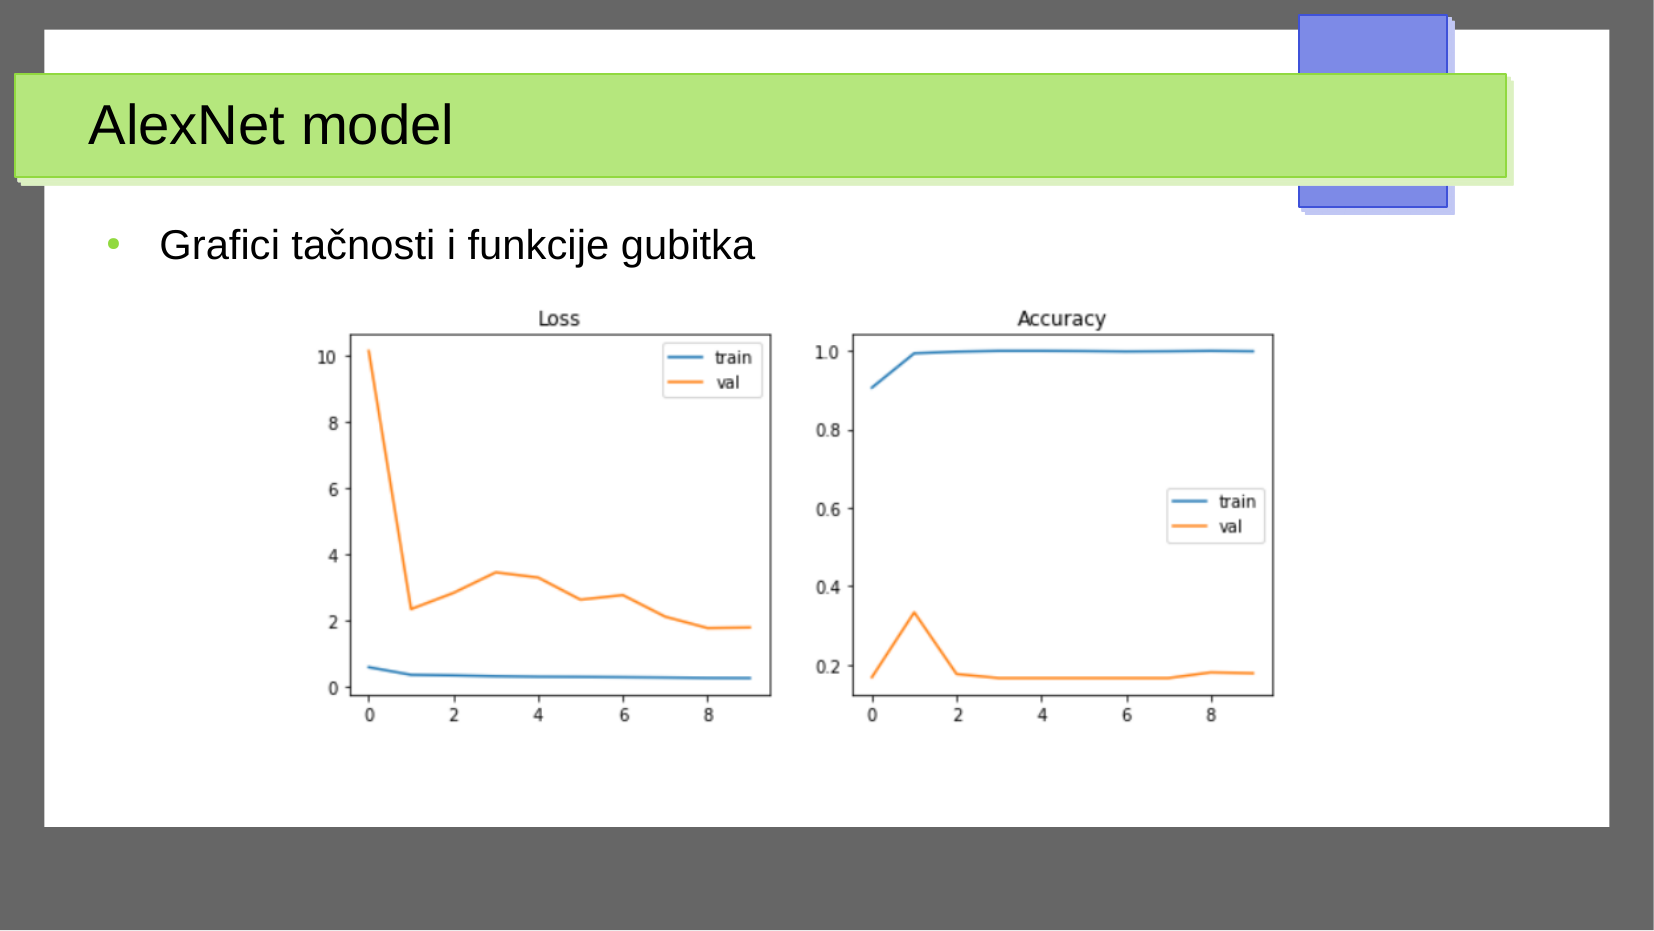

# AlexNet model
Grafici tačnosti i funkcije gubitka